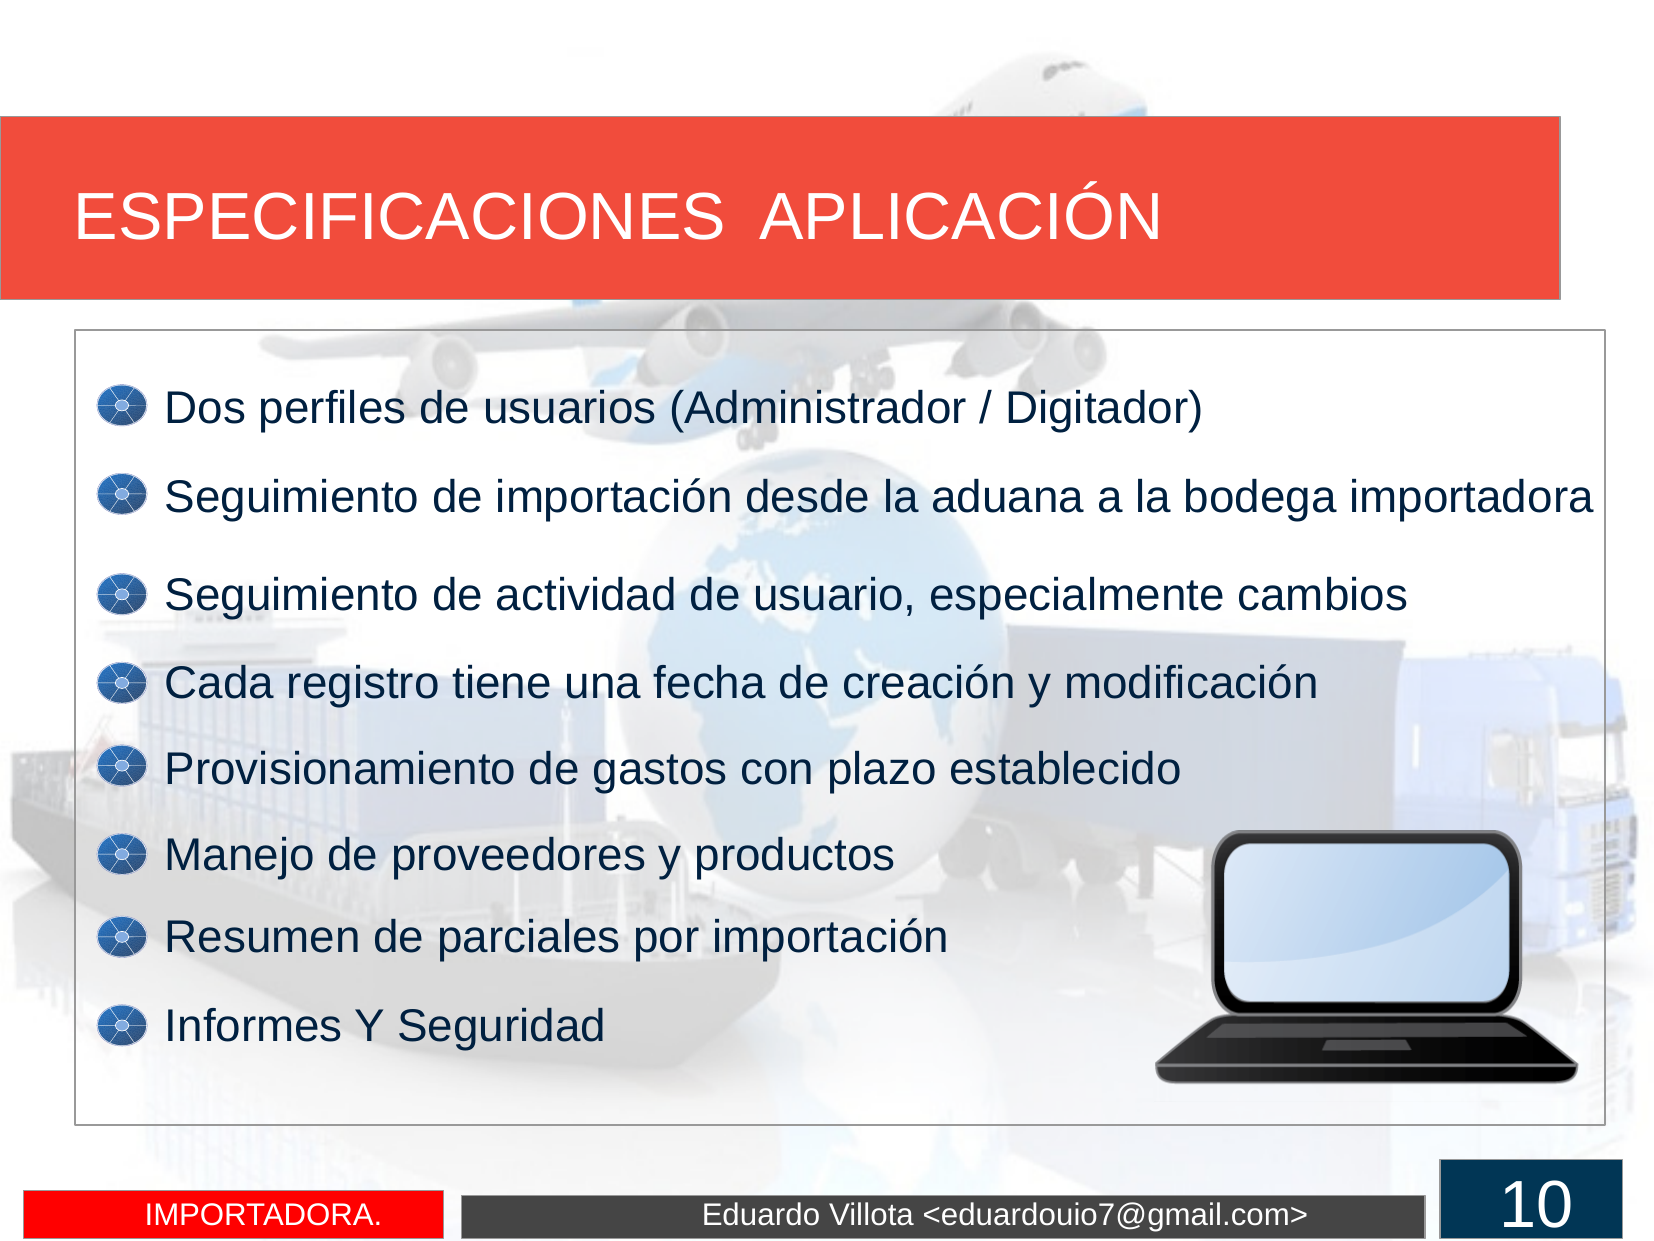

ESPECIFICACIONES APLICACIÓN
Dos perfiles de usuarios (Administrador / Digitador)
Seguimiento de importación desde la aduana a la bodega importadora
Seguimiento de actividad de usuario, especialmente cambios
Cada registro tiene una fecha de creación y modificación
Provisionamiento de gastos con plazo establecido
Manejo de proveedores y productos
Resumen de parciales por importación
Informes Y Seguridad
10
IMPORTADORA.
Eduardo Villota <eduardouio7@gmail.com>